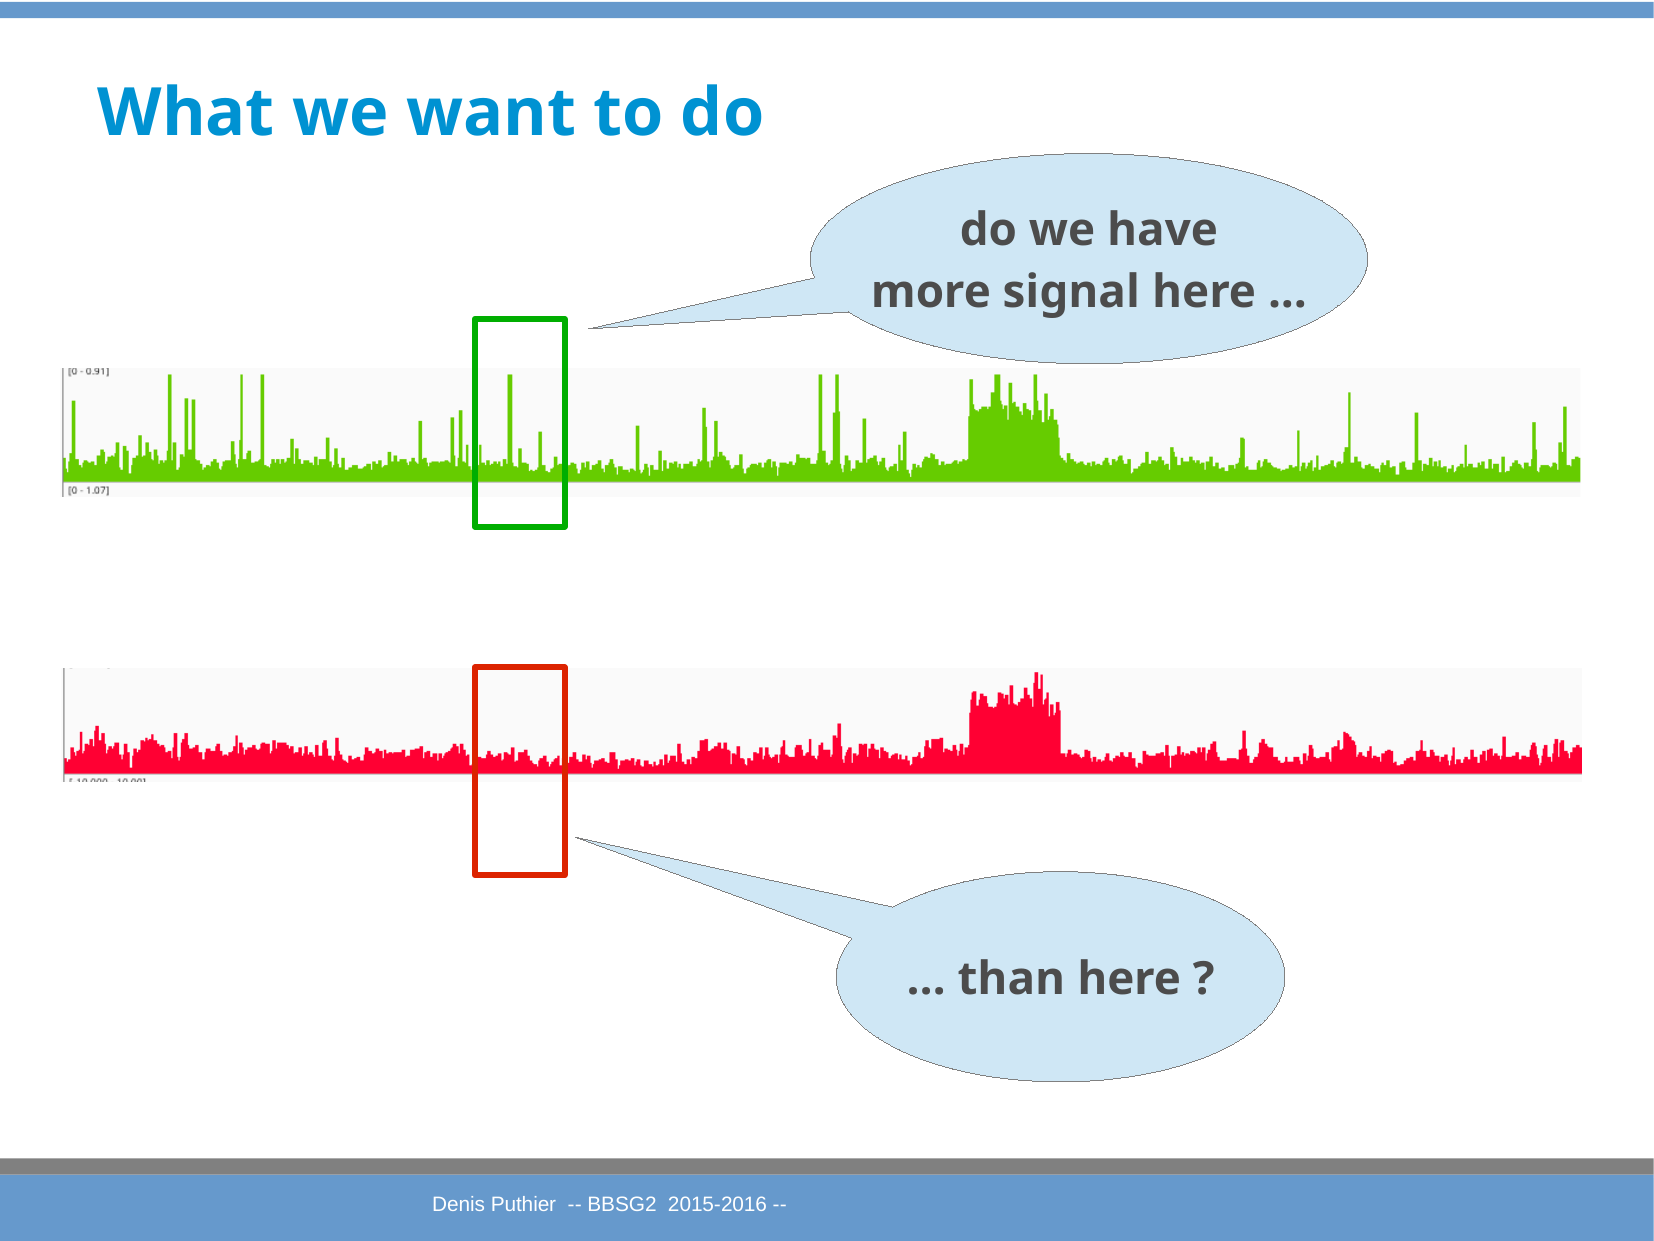

# What we want to do
do we have
more signal here ...
… than here ?